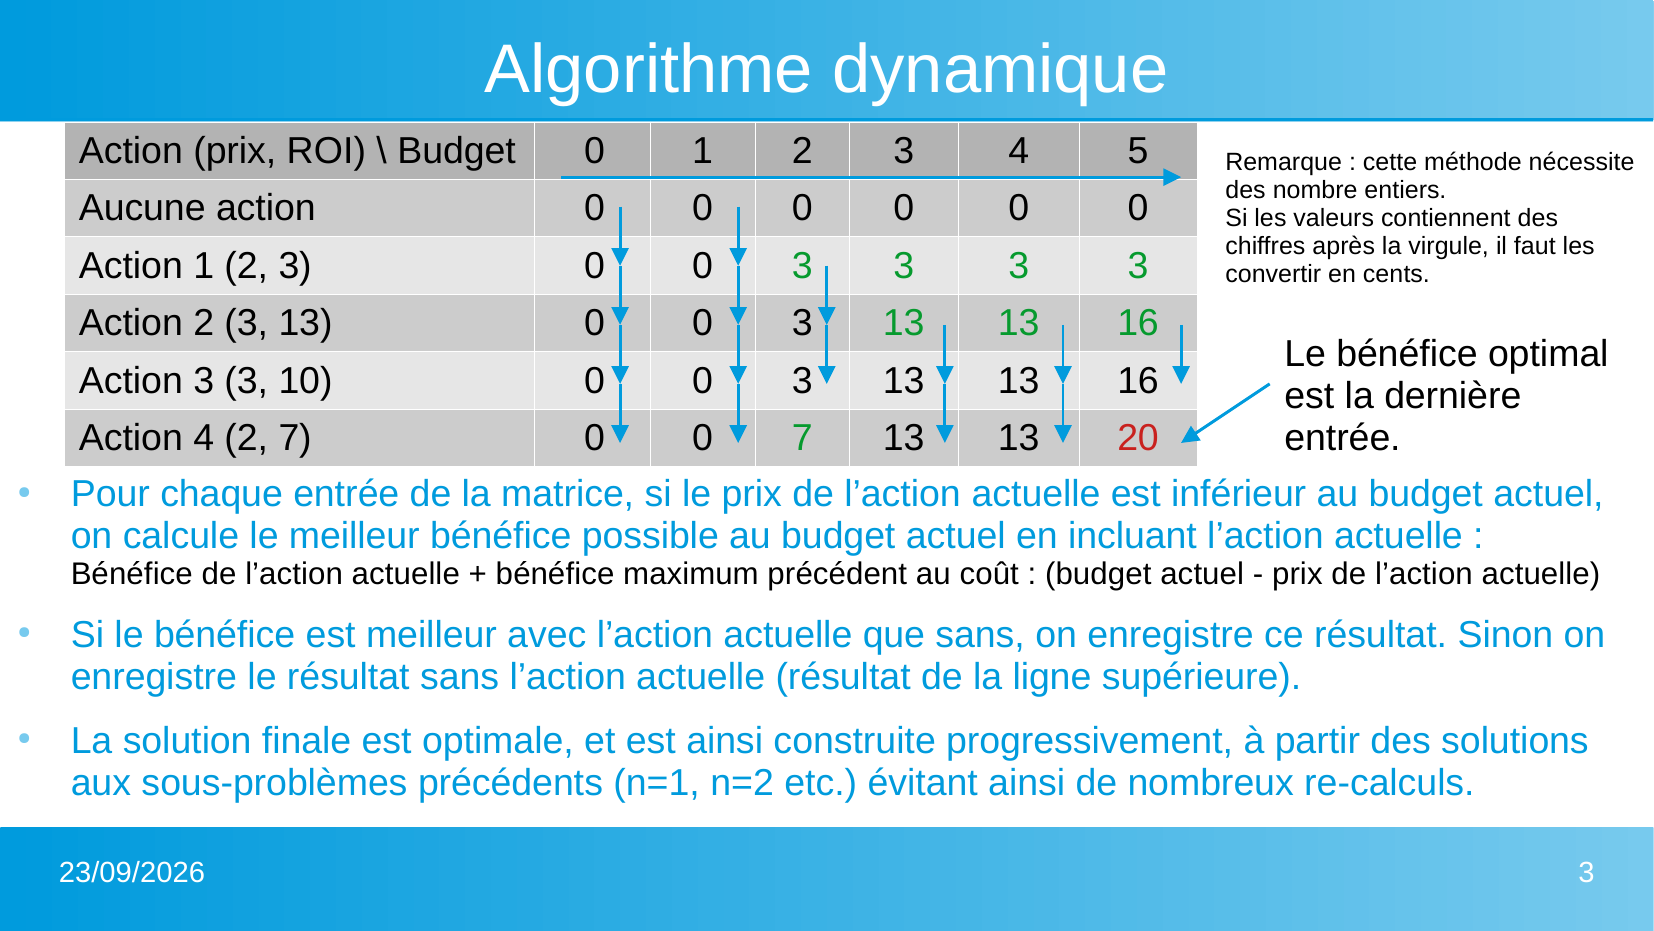

# Algorithme dynamique
| Action (prix, ROI) \ Budget | 0 | 1 | 2 | 3 | 4 | 5 |
| --- | --- | --- | --- | --- | --- | --- |
| Aucune action | 0 | 0 | 0 | 0 | 0 | 0 |
| Action 1 (2, 3) | 0 | 0 | 3 | 3 | 3 | 3 |
| Action 2 (3, 13) | 0 | 0 | 3 | 13 | 13 | 16 |
| Action 3 (3, 10) | 0 | 0 | 3 | 13 | 13 | 16 |
| Action 4 (2, 7) | 0 | 0 | 7 | 13 | 13 | 20 |
Remarque : cette méthode nécessite des nombre entiers.
Si les valeurs contiennent des chiffres après la virgule, il faut les convertir en cents.
Le bénéfice optimal est la dernière entrée.
Pour chaque entrée de la matrice, si le prix de l’action actuelle est inférieur au budget actuel, on calcule le meilleur bénéfice possible au budget actuel en incluant l’action actuelle : Bénéfice de l’action actuelle + bénéfice maximum précédent au coût : (budget actuel - prix de l’action actuelle)
Si le bénéfice est meilleur avec l’action actuelle que sans, on enregistre ce résultat. Sinon on enregistre le résultat sans l’action actuelle (résultat de la ligne supérieure).
La solution finale est optimale, et est ainsi construite progressivement, à partir des solutions aux sous-problèmes précédents (n=1, n=2 etc.) évitant ainsi de nombreux re-calculs.
3